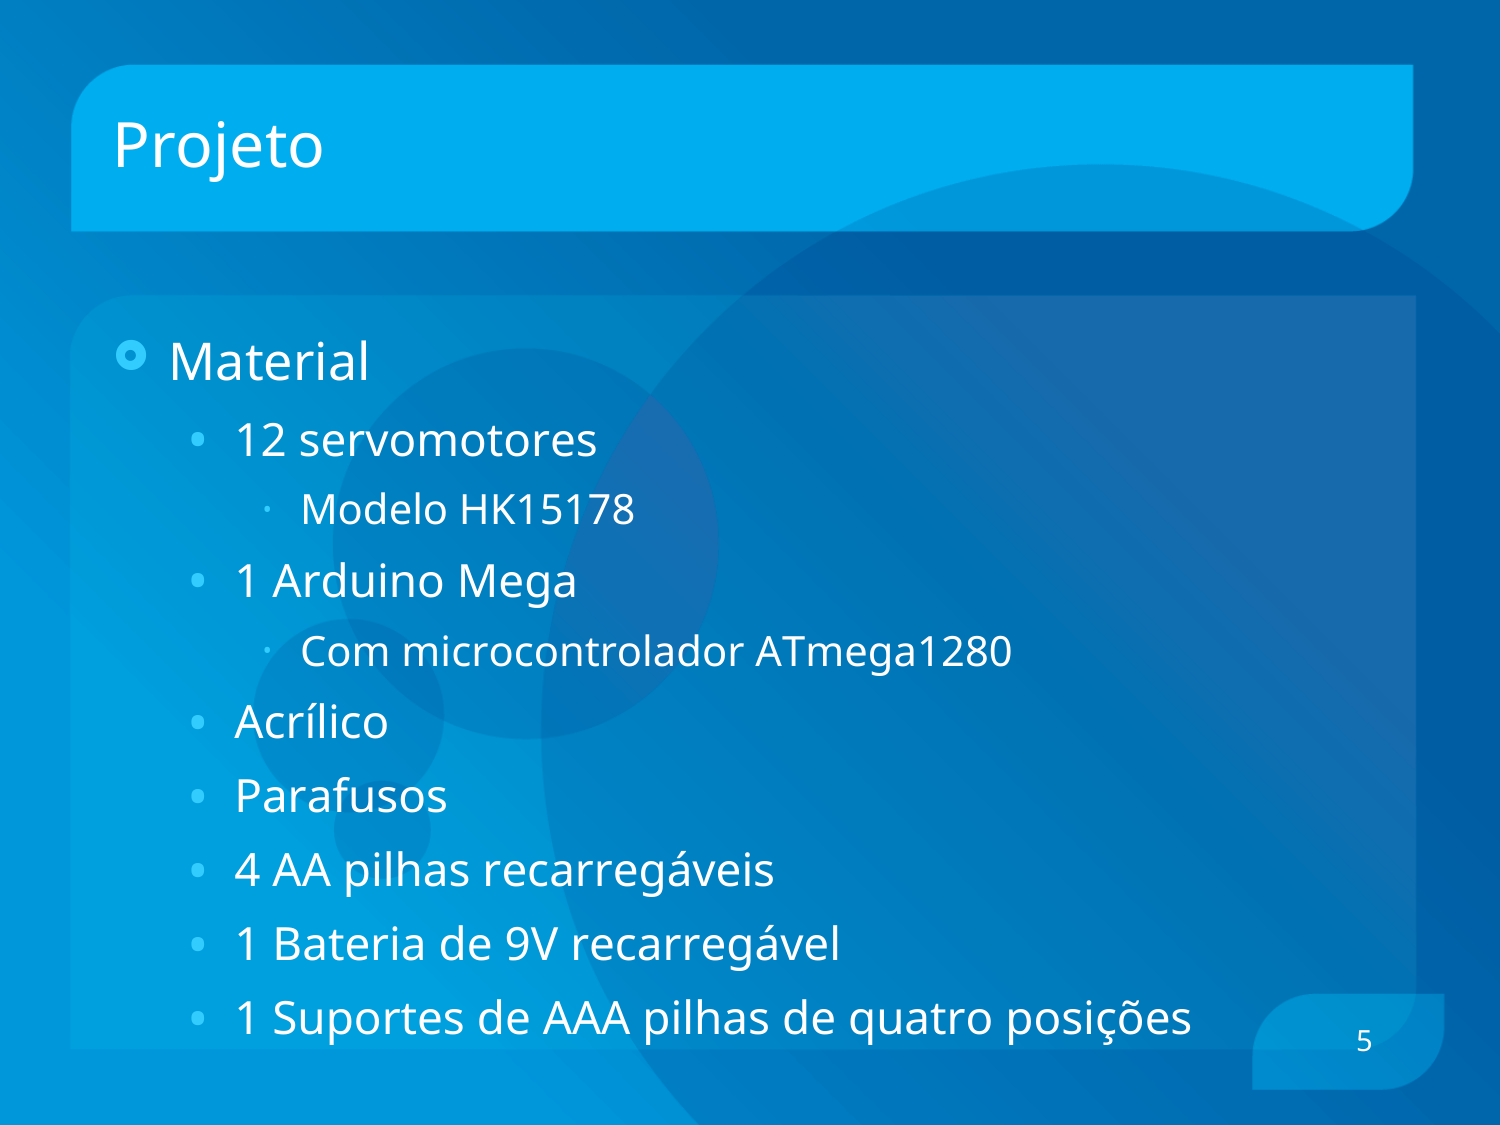

# Projeto
Material
12 servomotores
Modelo HK15178
1 Arduino Mega
Com microcontrolador ATmega1280
Acrílico
Parafusos
4 AA pilhas recarregáveis
1 Bateria de 9V recarregável
1 Suportes de AAA pilhas de quatro posições
5